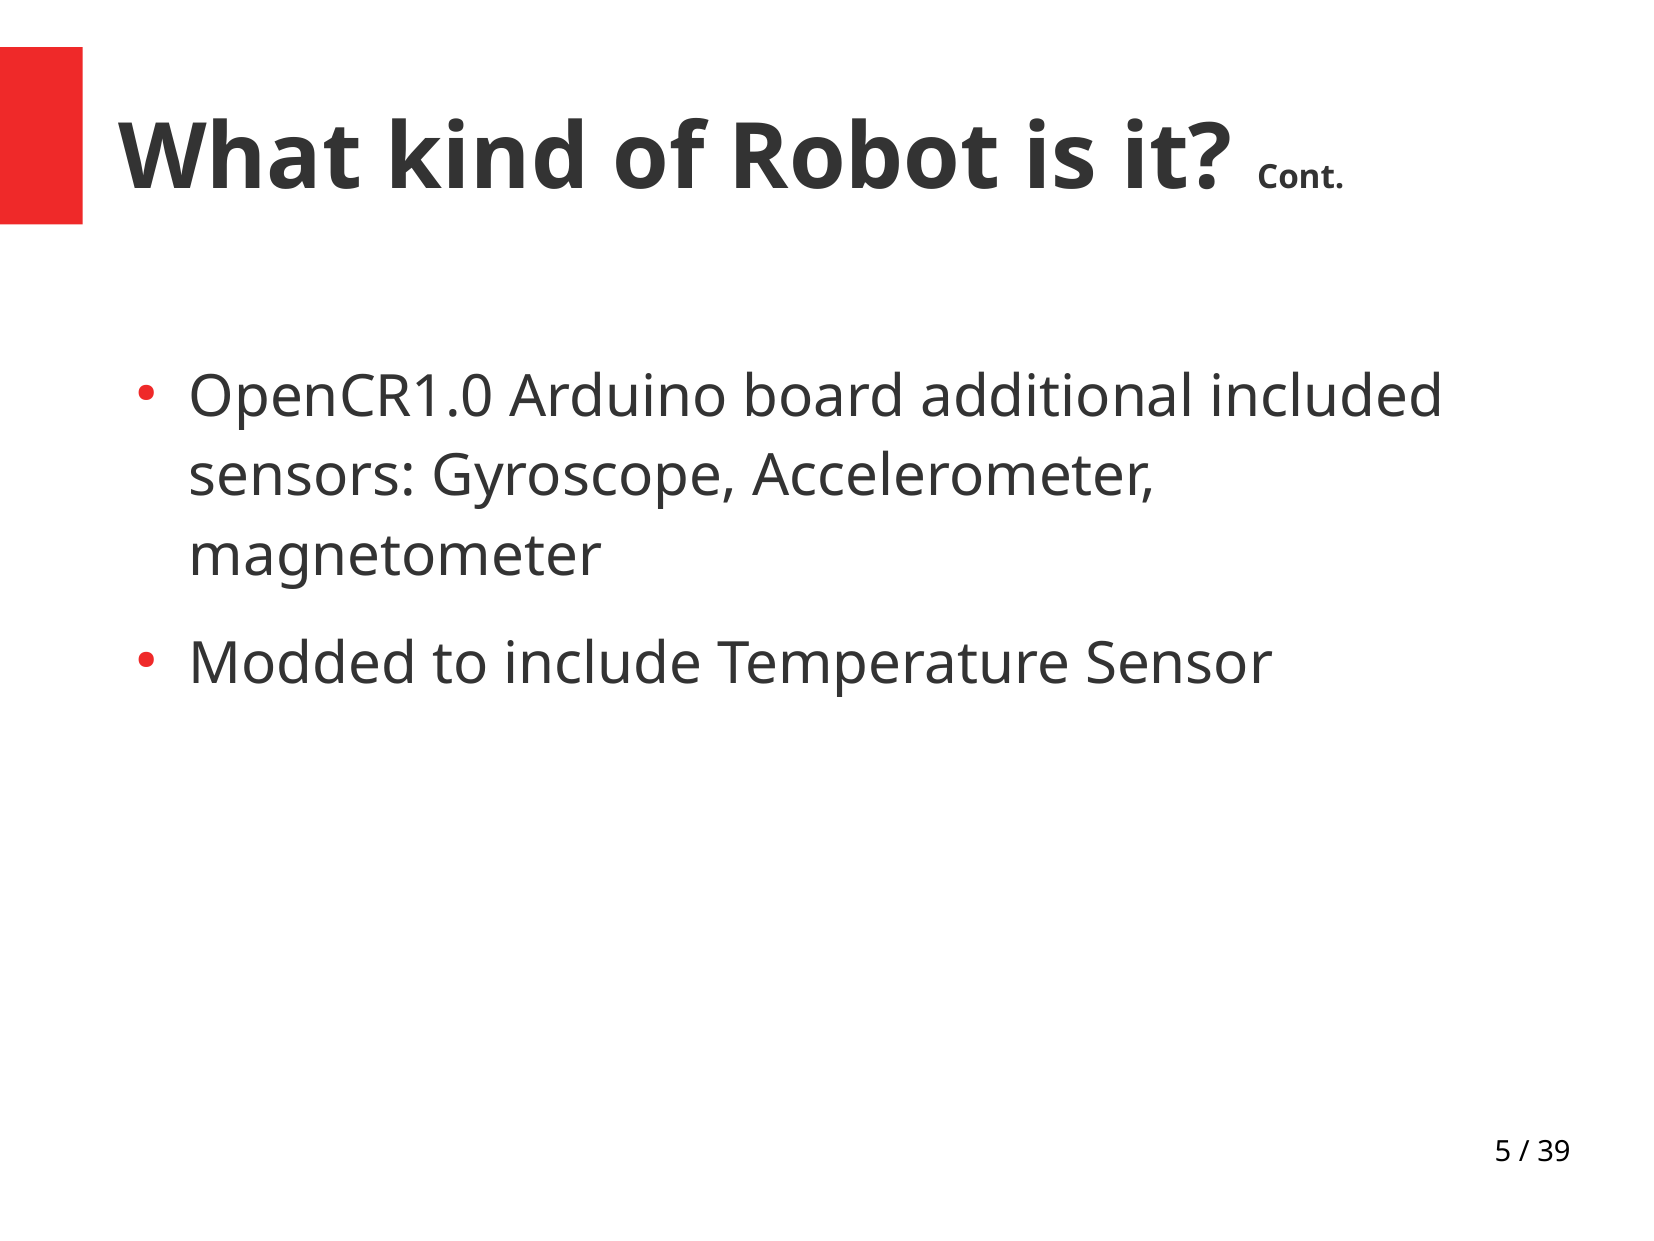

# What kind of Robot is it? Cont.
OpenCR1.0 Arduino board additional included sensors: Gyroscope, Accelerometer, magnetometer
Modded to include Temperature Sensor
5